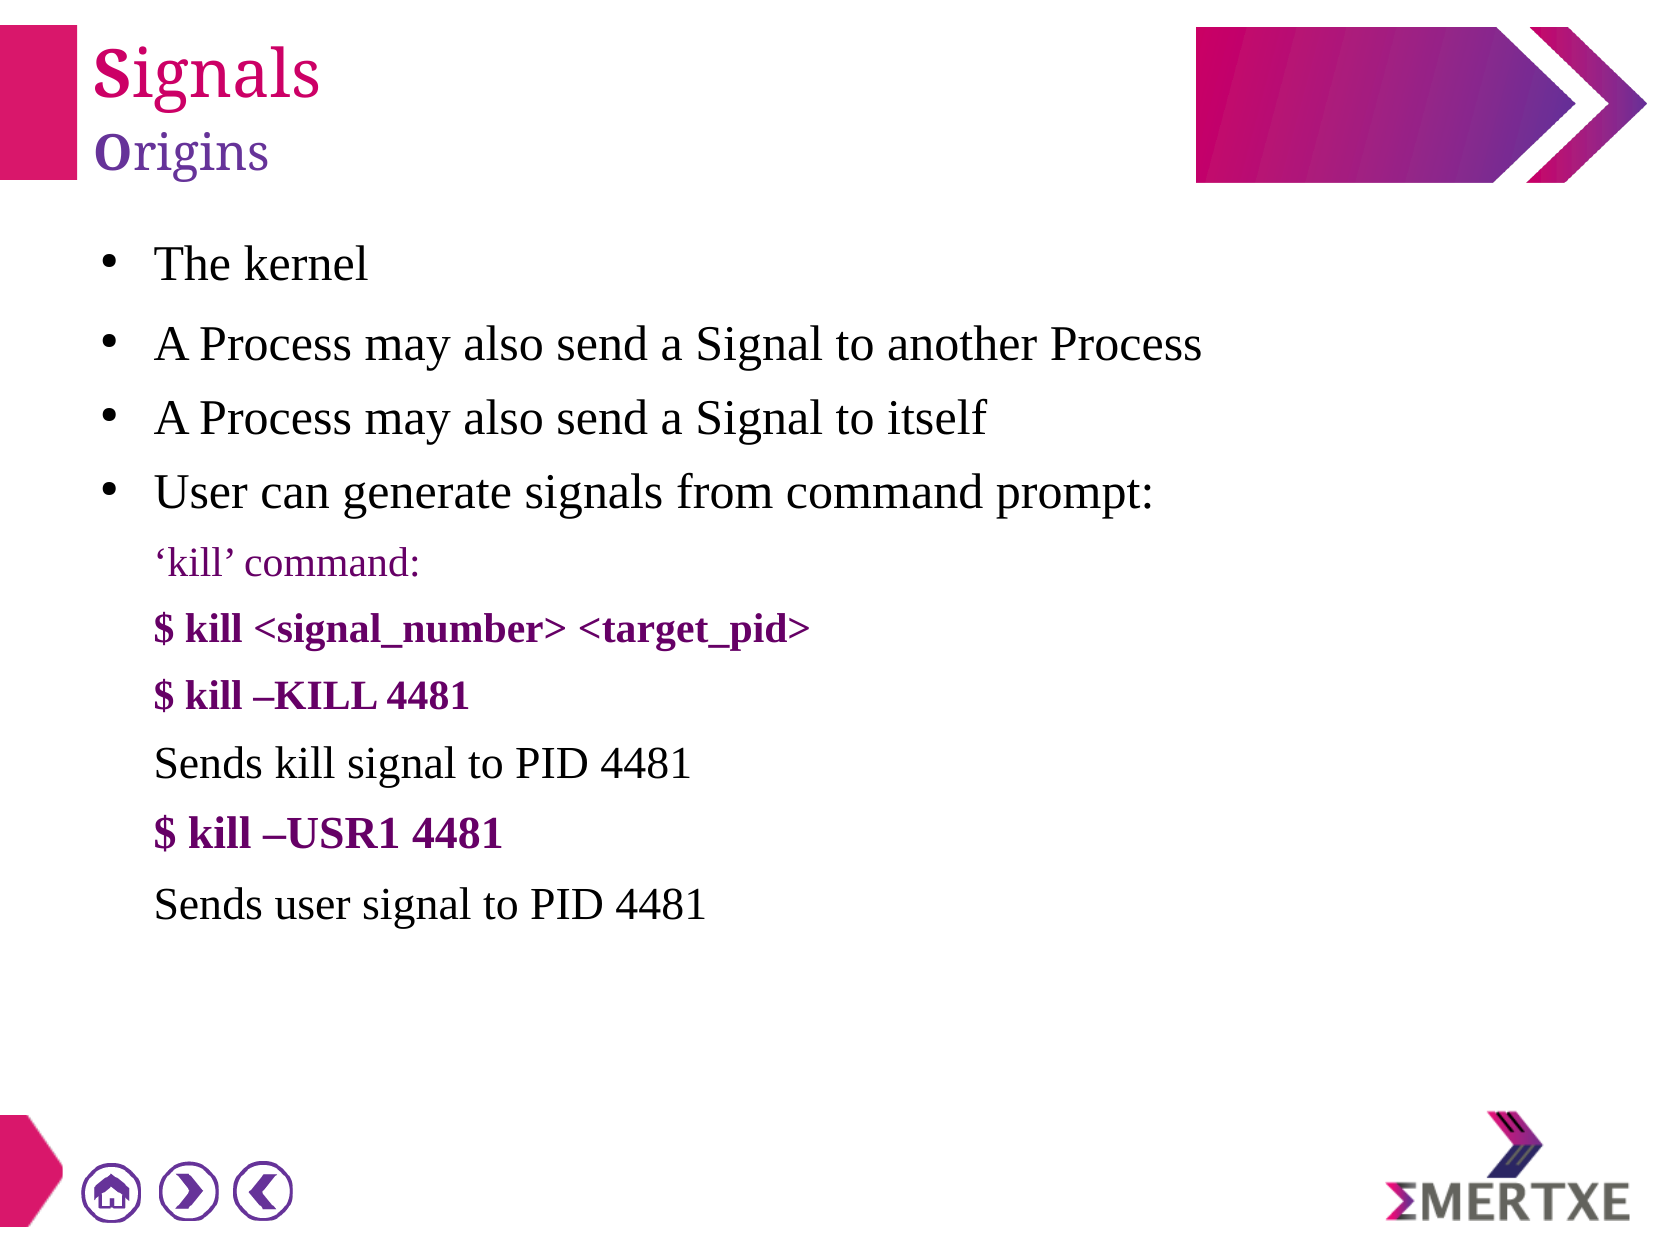

# Signals Origins
The kernel
A Process may also send a Signal to another Process
A Process may also send a Signal to itself
User can generate signals from command prompt:
‘kill’ command:
$ kill <signal_number> <target_pid>
$ kill –KILL 4481
Sends kill signal to PID 4481
$ kill –USR1 4481
Sends user signal to PID 4481